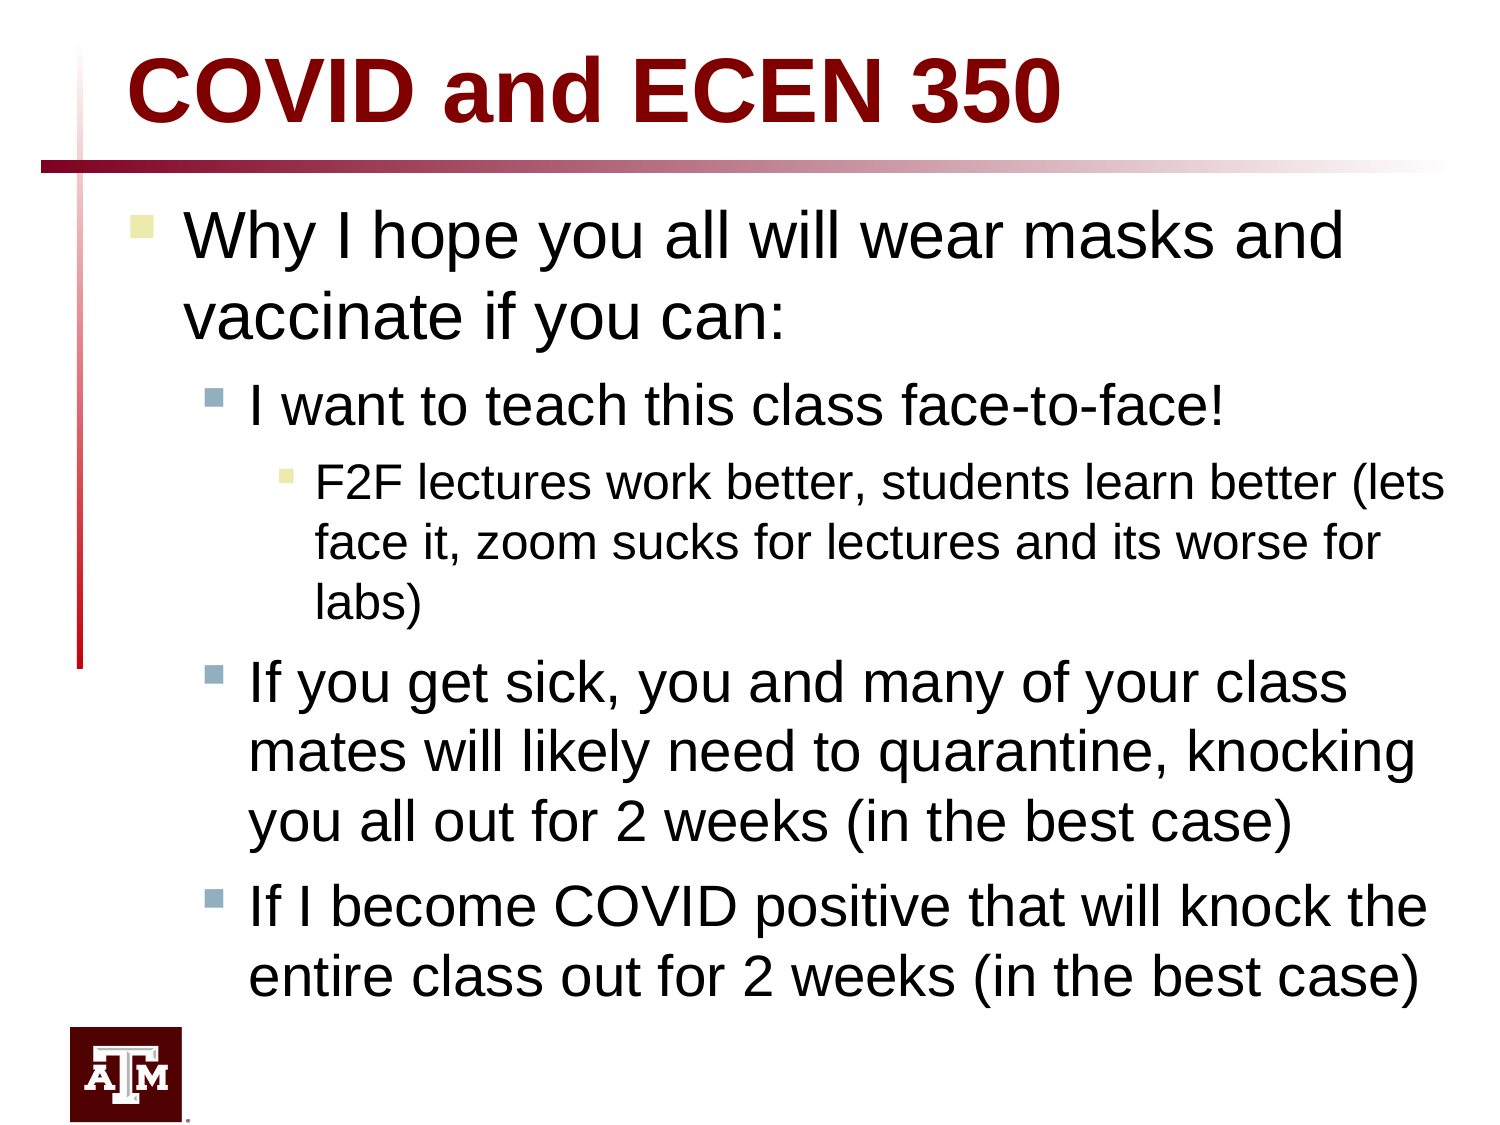

# COVID and ECEN 350
Why I hope you all will wear masks and vaccinate if you can:
I want to teach this class face-to-face!
F2F lectures work better, students learn better (lets face it, zoom sucks for lectures and its worse for labs)
If you get sick, you and many of your class mates will likely need to quarantine, knocking you all out for 2 weeks (in the best case)
If I become COVID positive that will knock the entire class out for 2 weeks (in the best case)